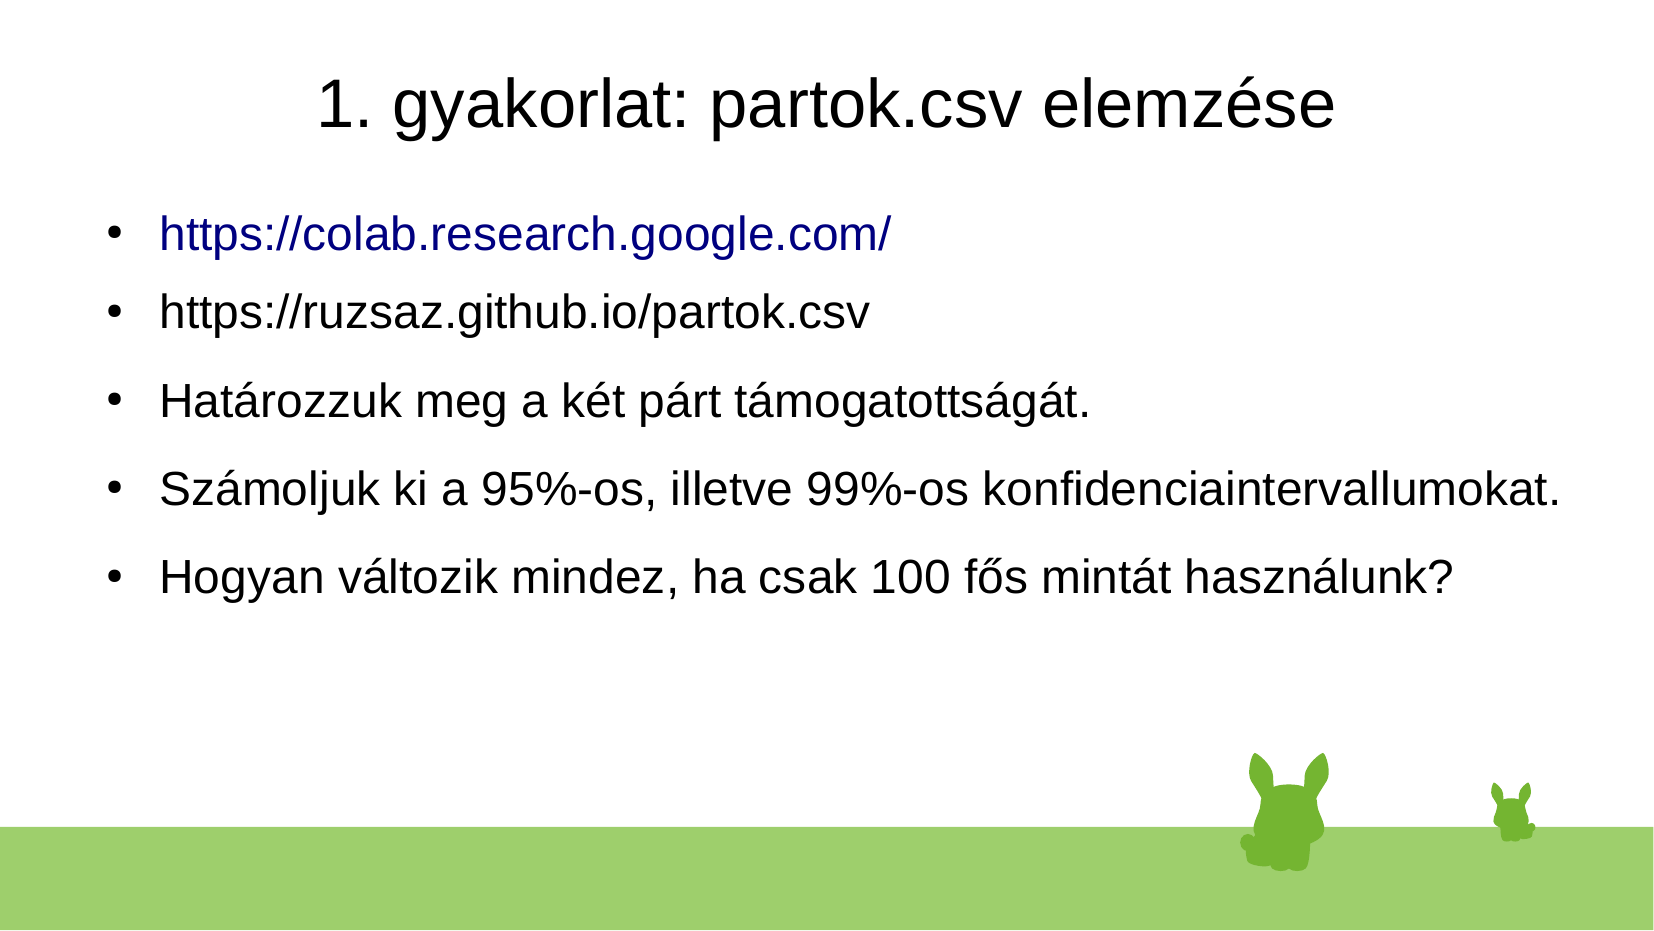

# 1. gyakorlat: partok.csv elemzése
https://colab.research.google.com/
https://ruzsaz.github.io/partok.csv
Határozzuk meg a két párt támogatottságát.
Számoljuk ki a 95%-os, illetve 99%-os konfidenciaintervallumokat.
Hogyan változik mindez, ha csak 100 fős mintát használunk?